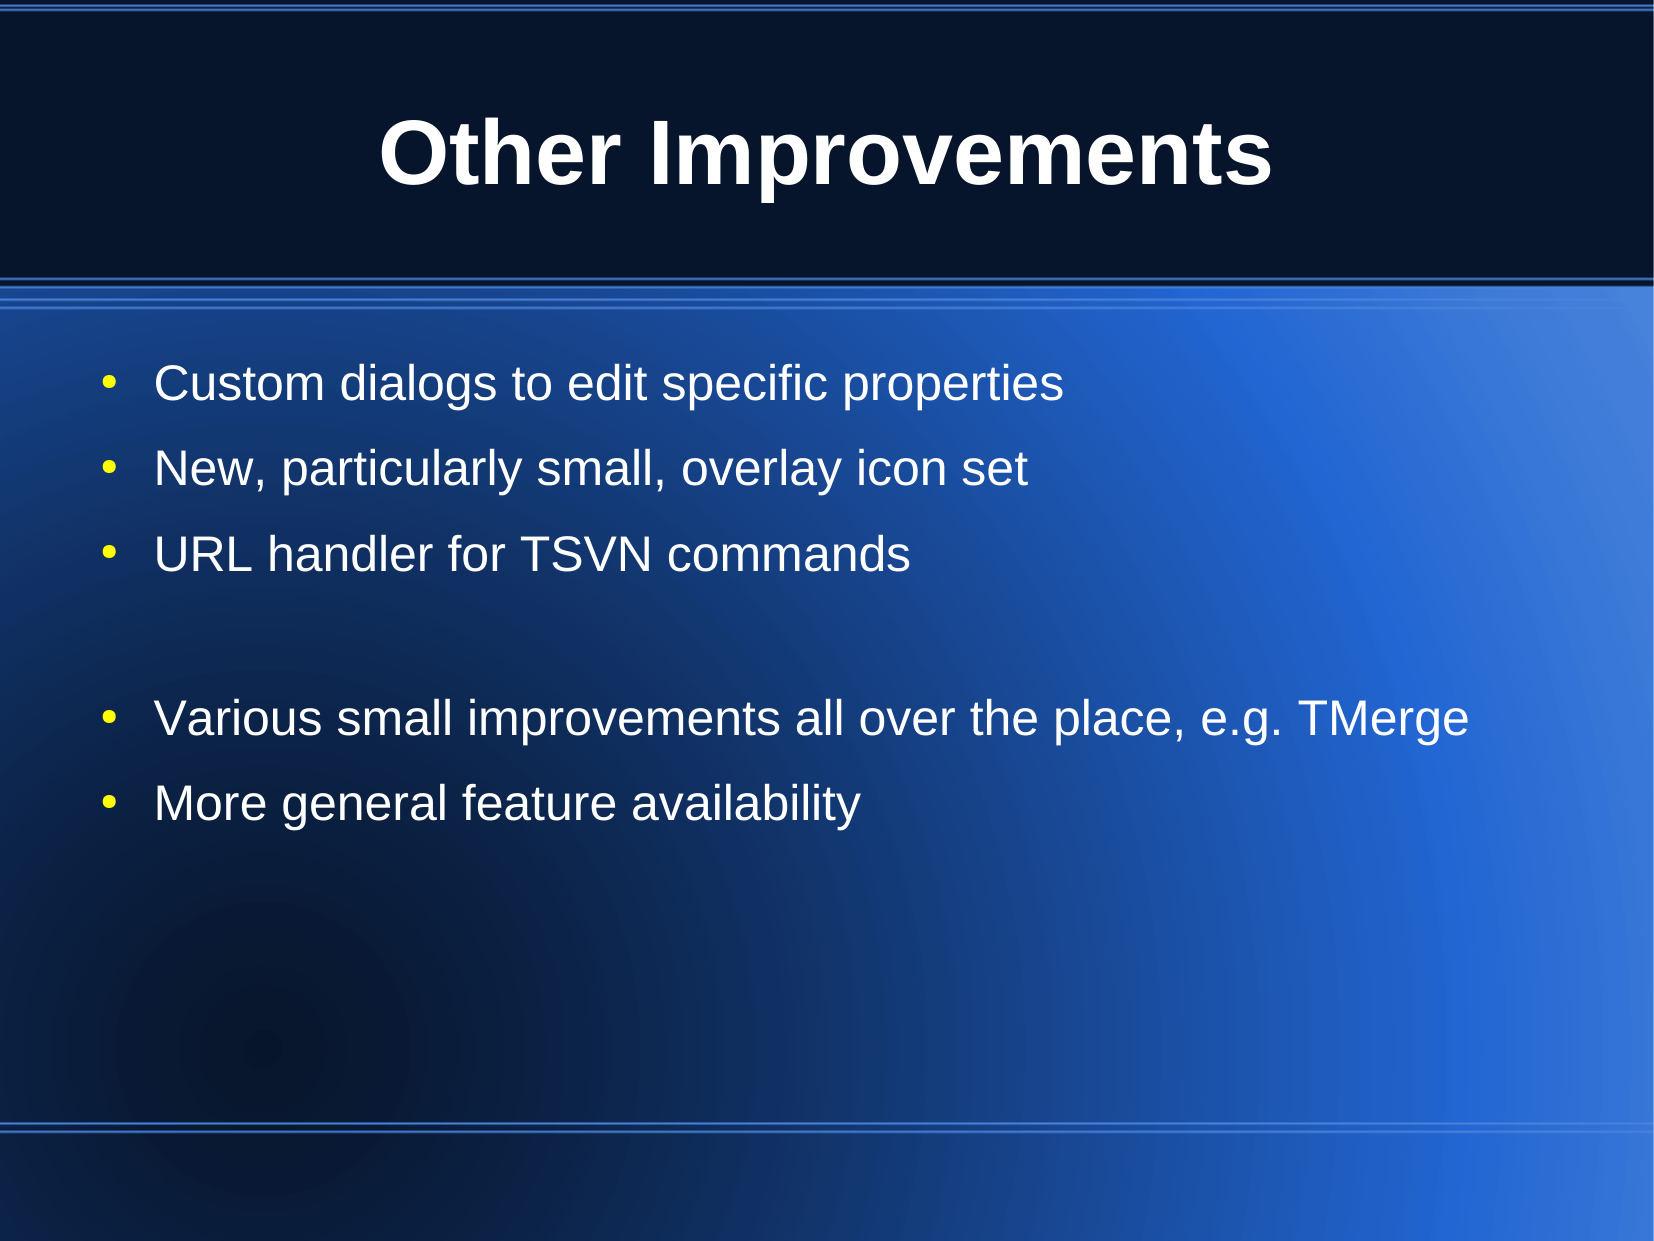

# Other Improvements
Custom dialogs to edit specific properties
New, particularly small, overlay icon set
URL handler for TSVN commands
Various small improvements all over the place, e.g. TMerge
More general feature availability